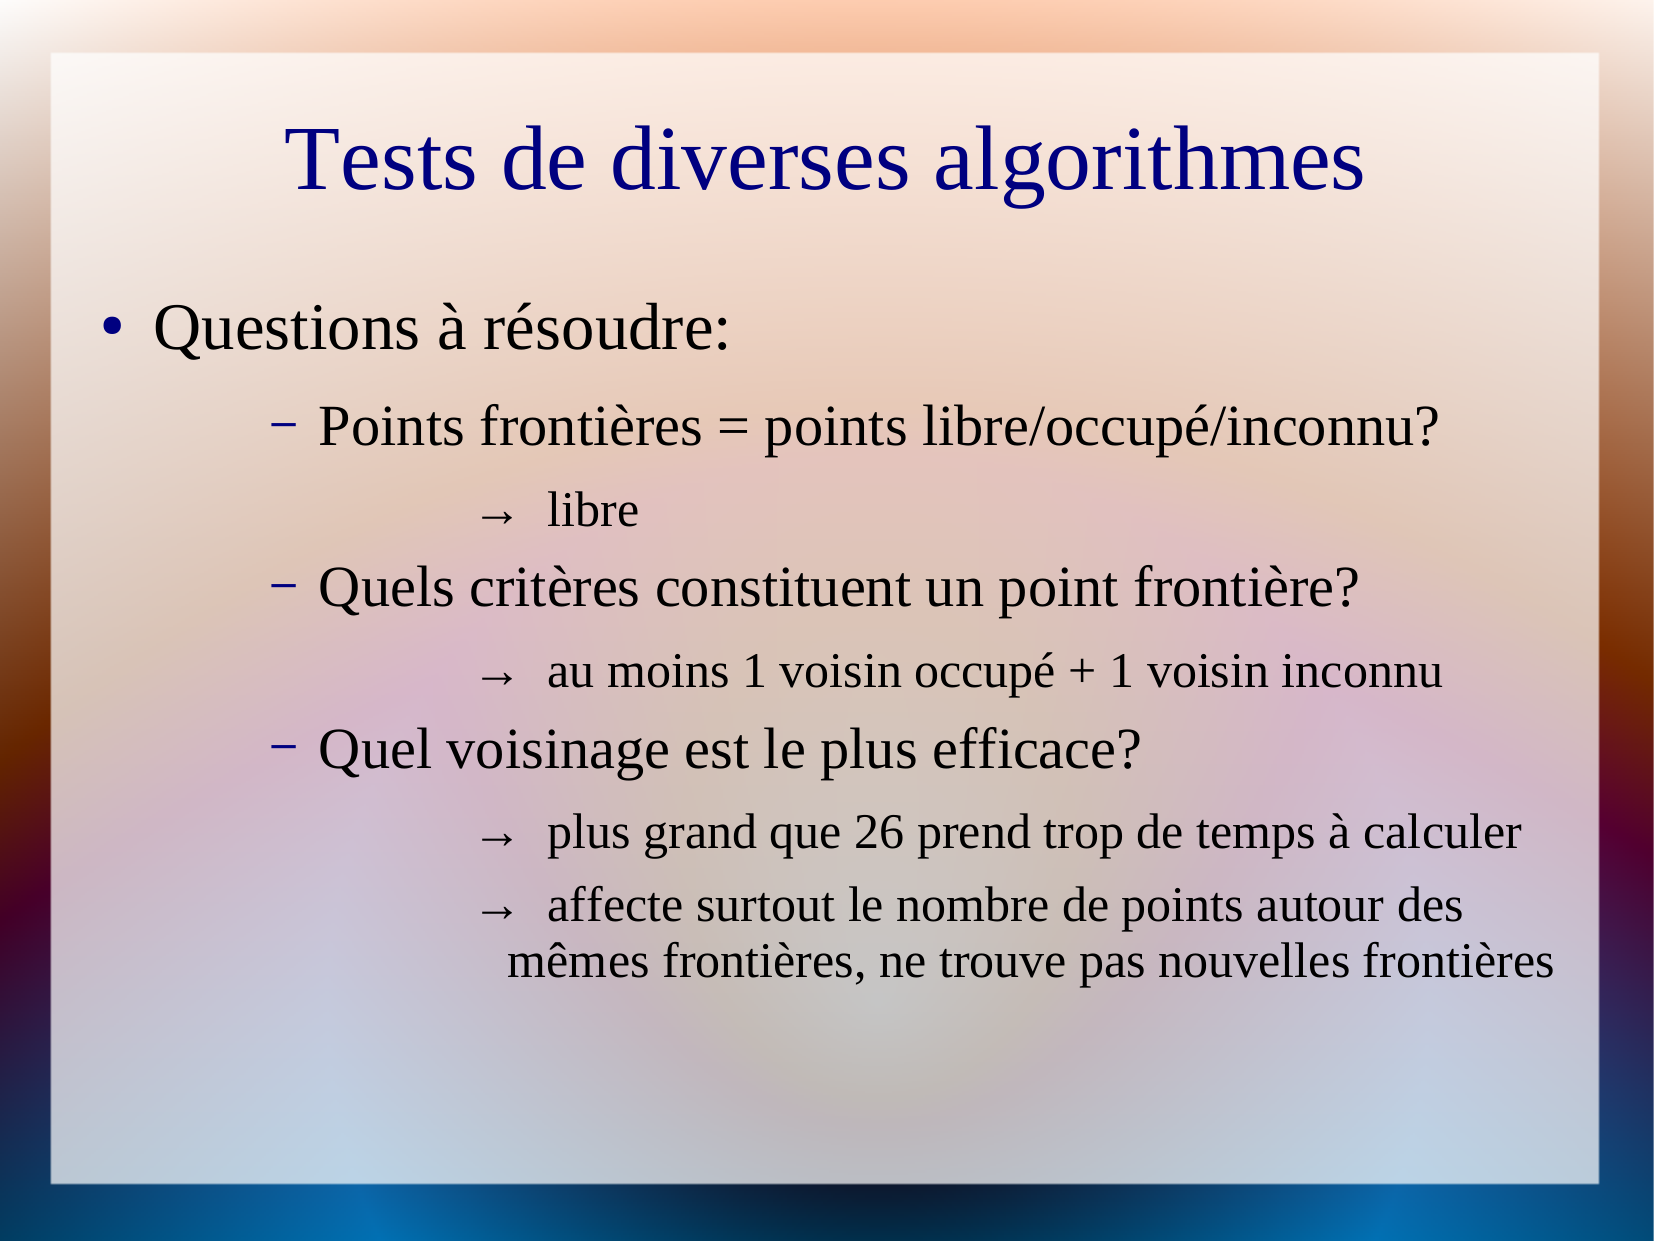

# Tests de diverses algorithmes
Questions à résoudre:
Points frontières = points libre/occupé/inconnu?
→ libre
Quels critères constituent un point frontière?
→ au moins 1 voisin occupé + 1 voisin inconnu
Quel voisinage est le plus efficace?
→ plus grand que 26 prend trop de temps à calculer
→ affecte surtout le nombre de points autour des mêmes frontières, ne trouve pas nouvelles frontières